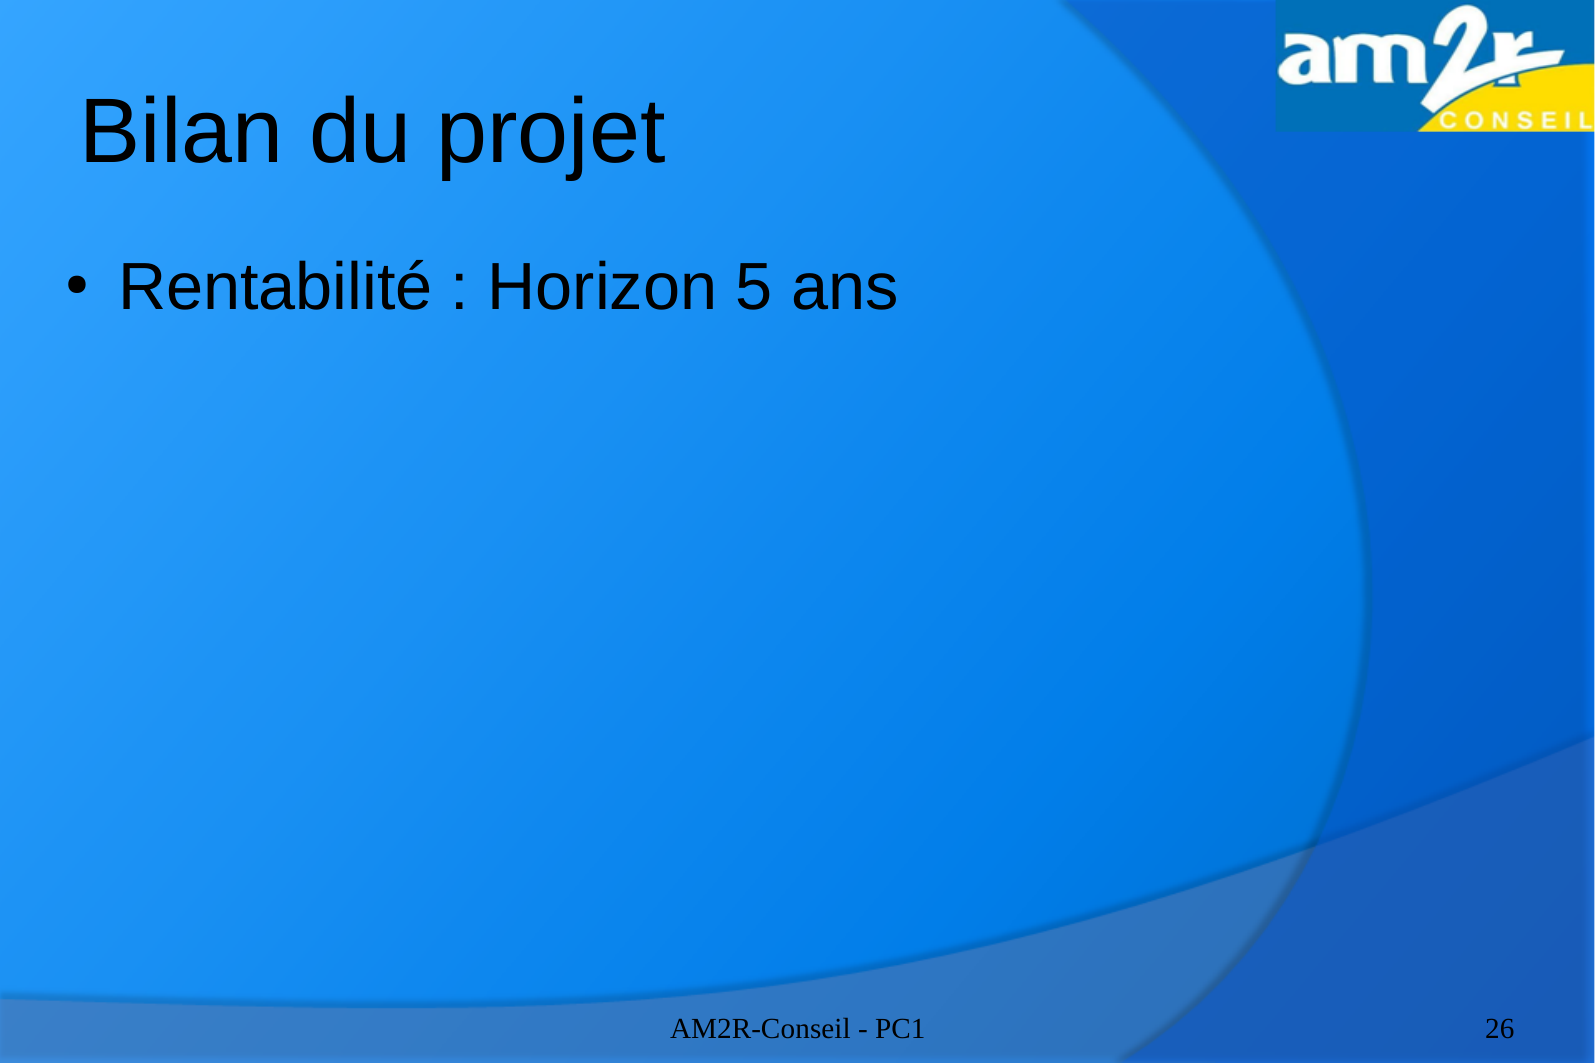

# Bilan du projet
Rentabilité : Horizon 5 ans
AM2R-Conseil - PC1
26